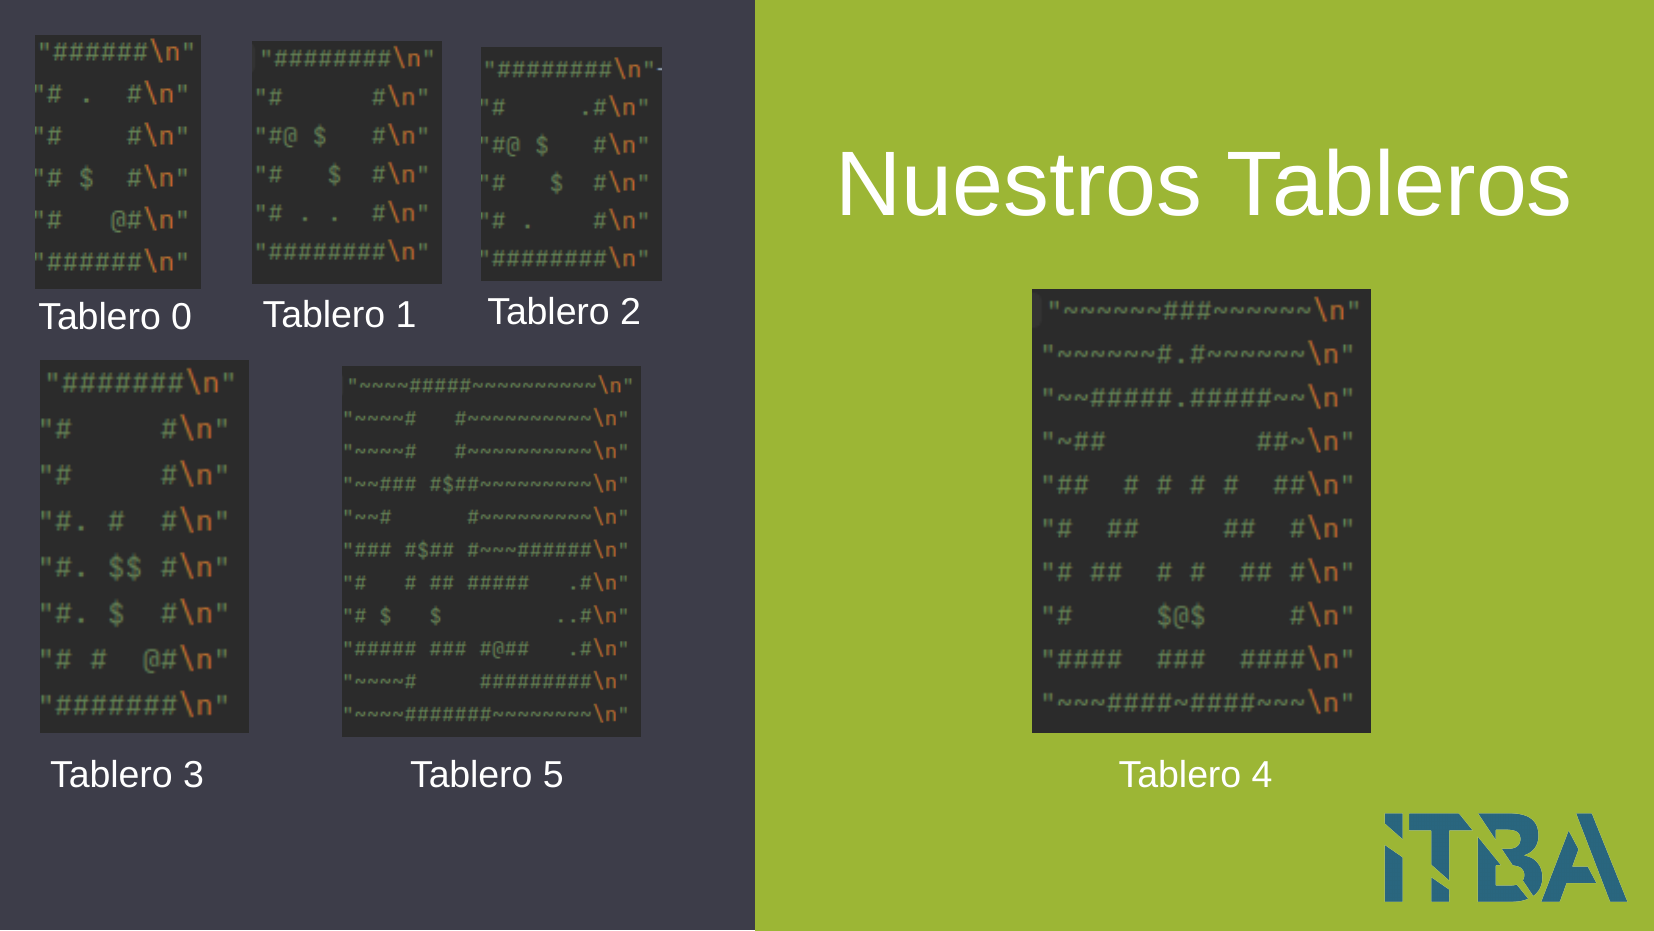

# Nuestros Tableros
Tablero 2
Tablero 1
Tablero 0
Tablero 3
Tablero 5
Tablero 4